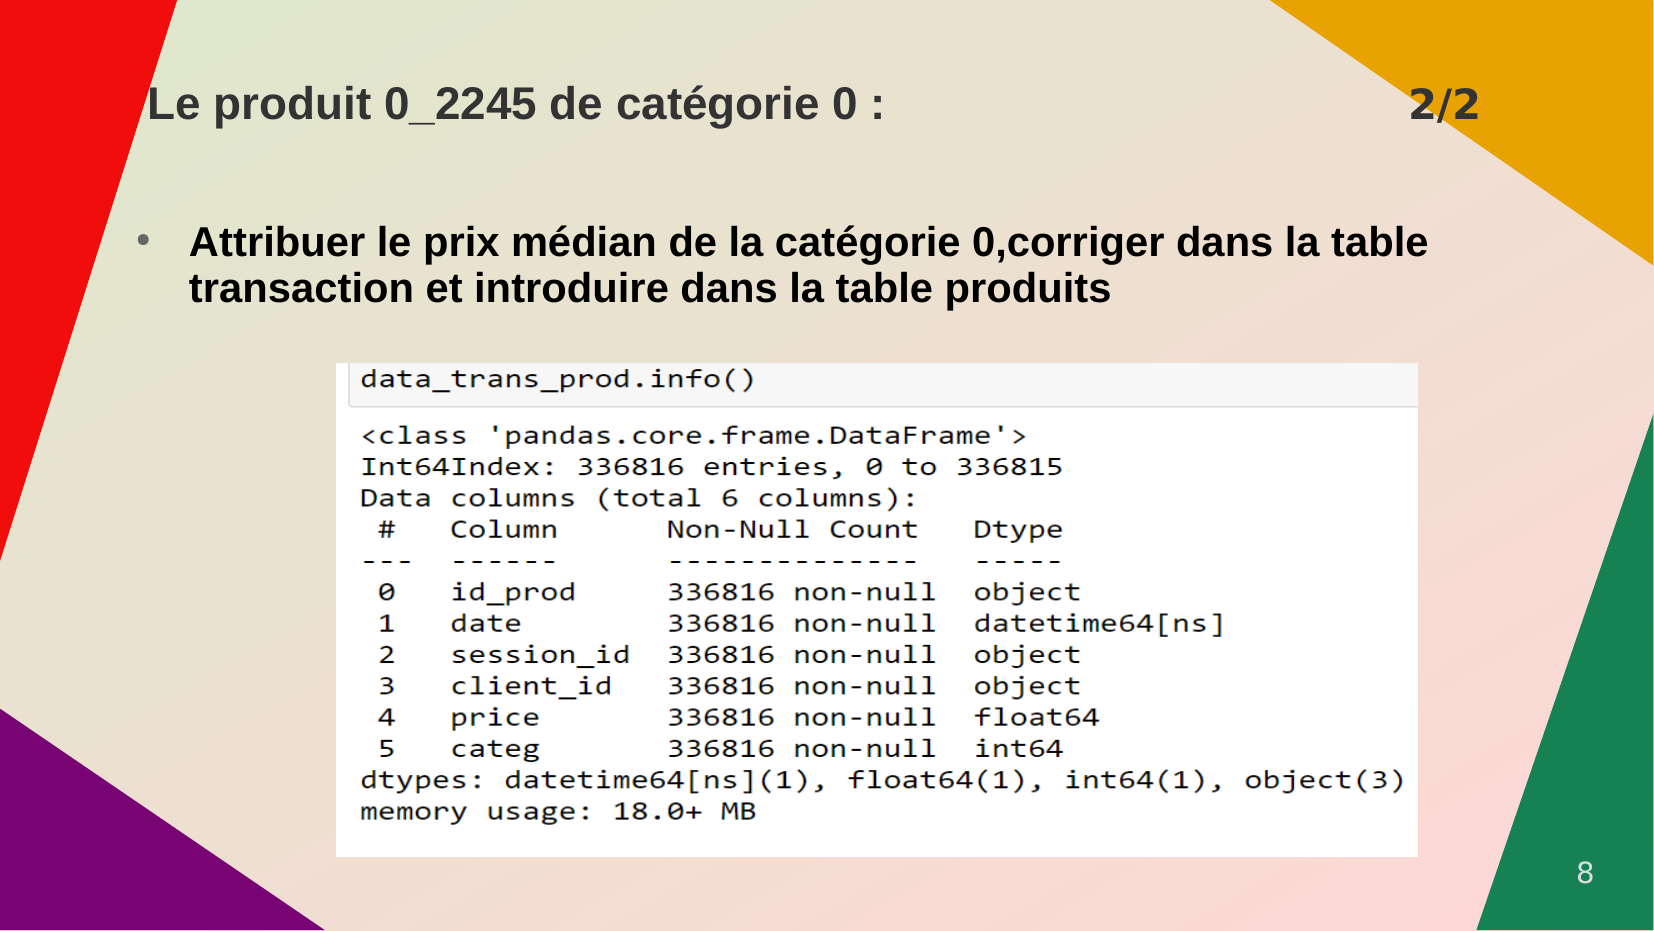

# Le produit 0_2245 de catégorie 0 : 2/2
Attribuer le prix médian de la catégorie 0,corriger dans la table transaction et introduire dans la table produits
8